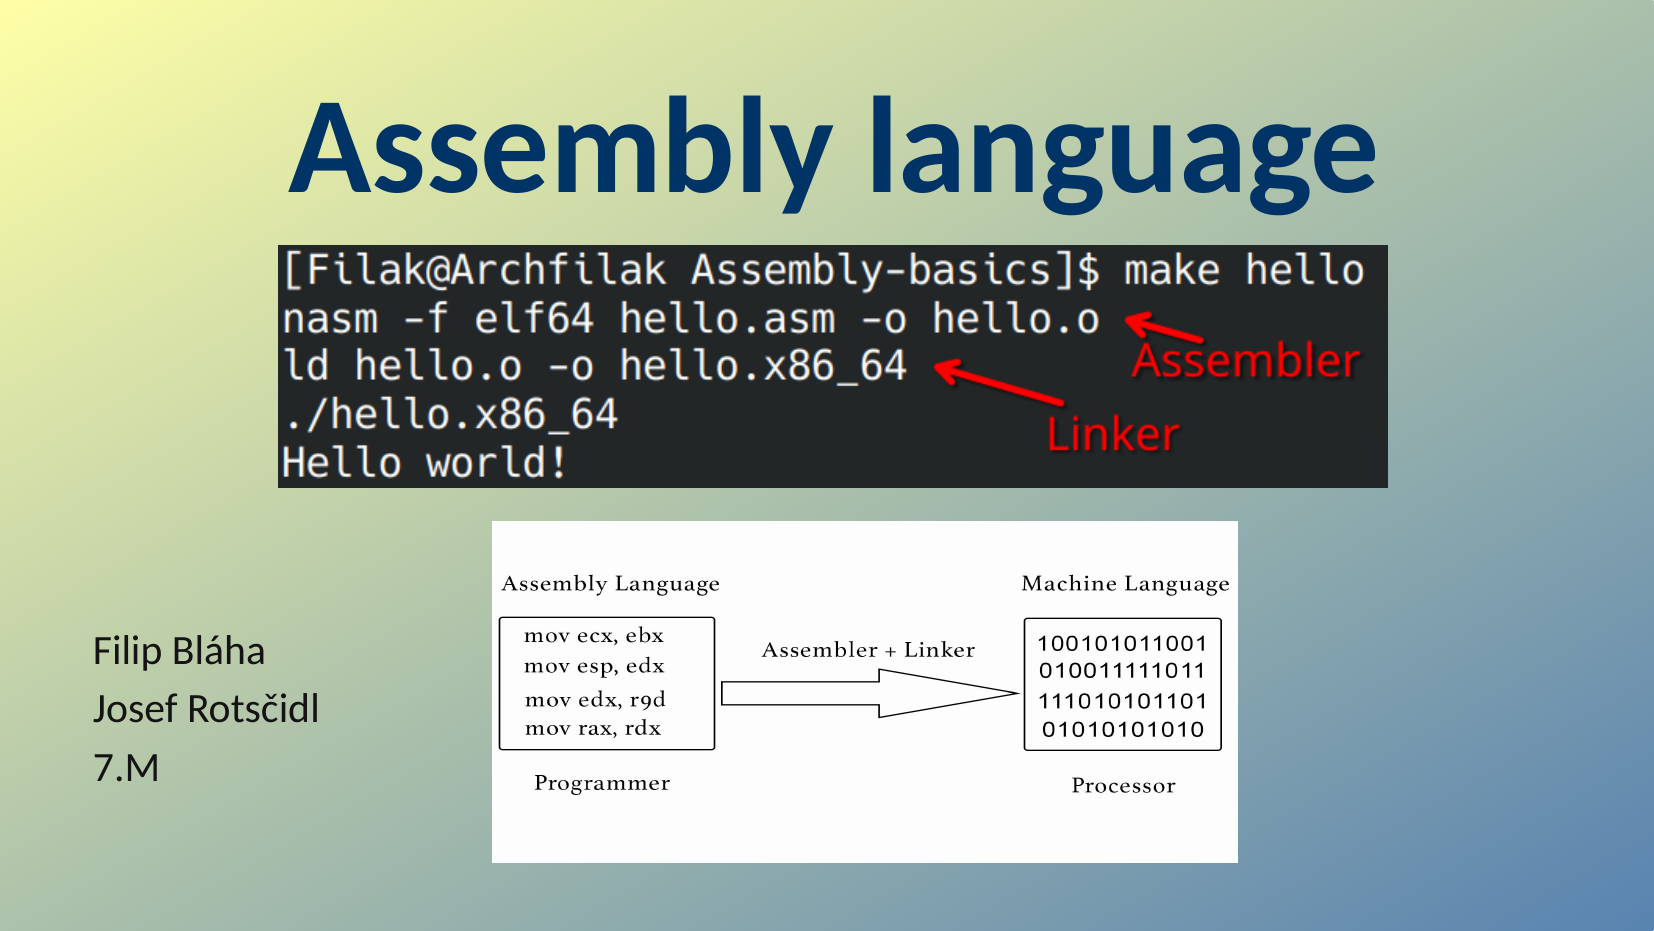

# Assembly language
Filip Bláha
Josef Rotsčidl
7.M